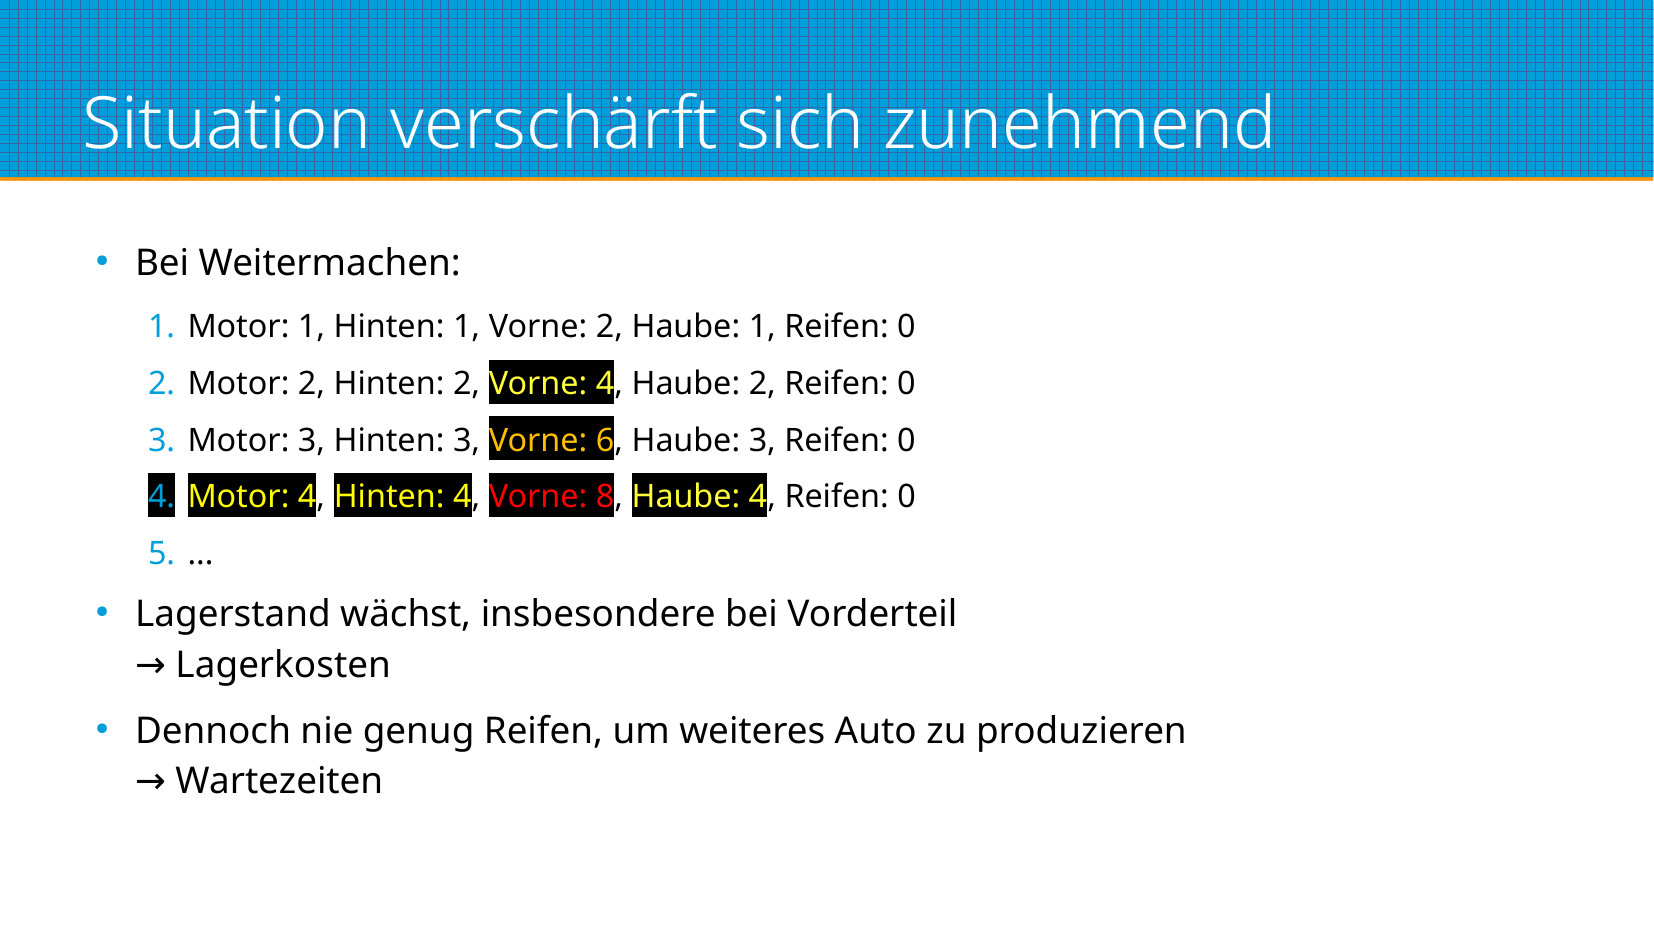

# Situation verschärft sich zunehmend
Bei Weitermachen:
Motor: 1, Hinten: 1, Vorne: 2, Haube: 1, Reifen: 0
Motor: 2, Hinten: 2, Vorne: 4, Haube: 2, Reifen: 0
Motor: 3, Hinten: 3, Vorne: 6, Haube: 3, Reifen: 0
Motor: 4, Hinten: 4, Vorne: 8, Haube: 4, Reifen: 0
...
Lagerstand wächst, insbesondere bei Vorderteil
→ Lagerkosten
Dennoch nie genug Reifen, um weiteres Auto zu produzieren
→ Wartezeiten